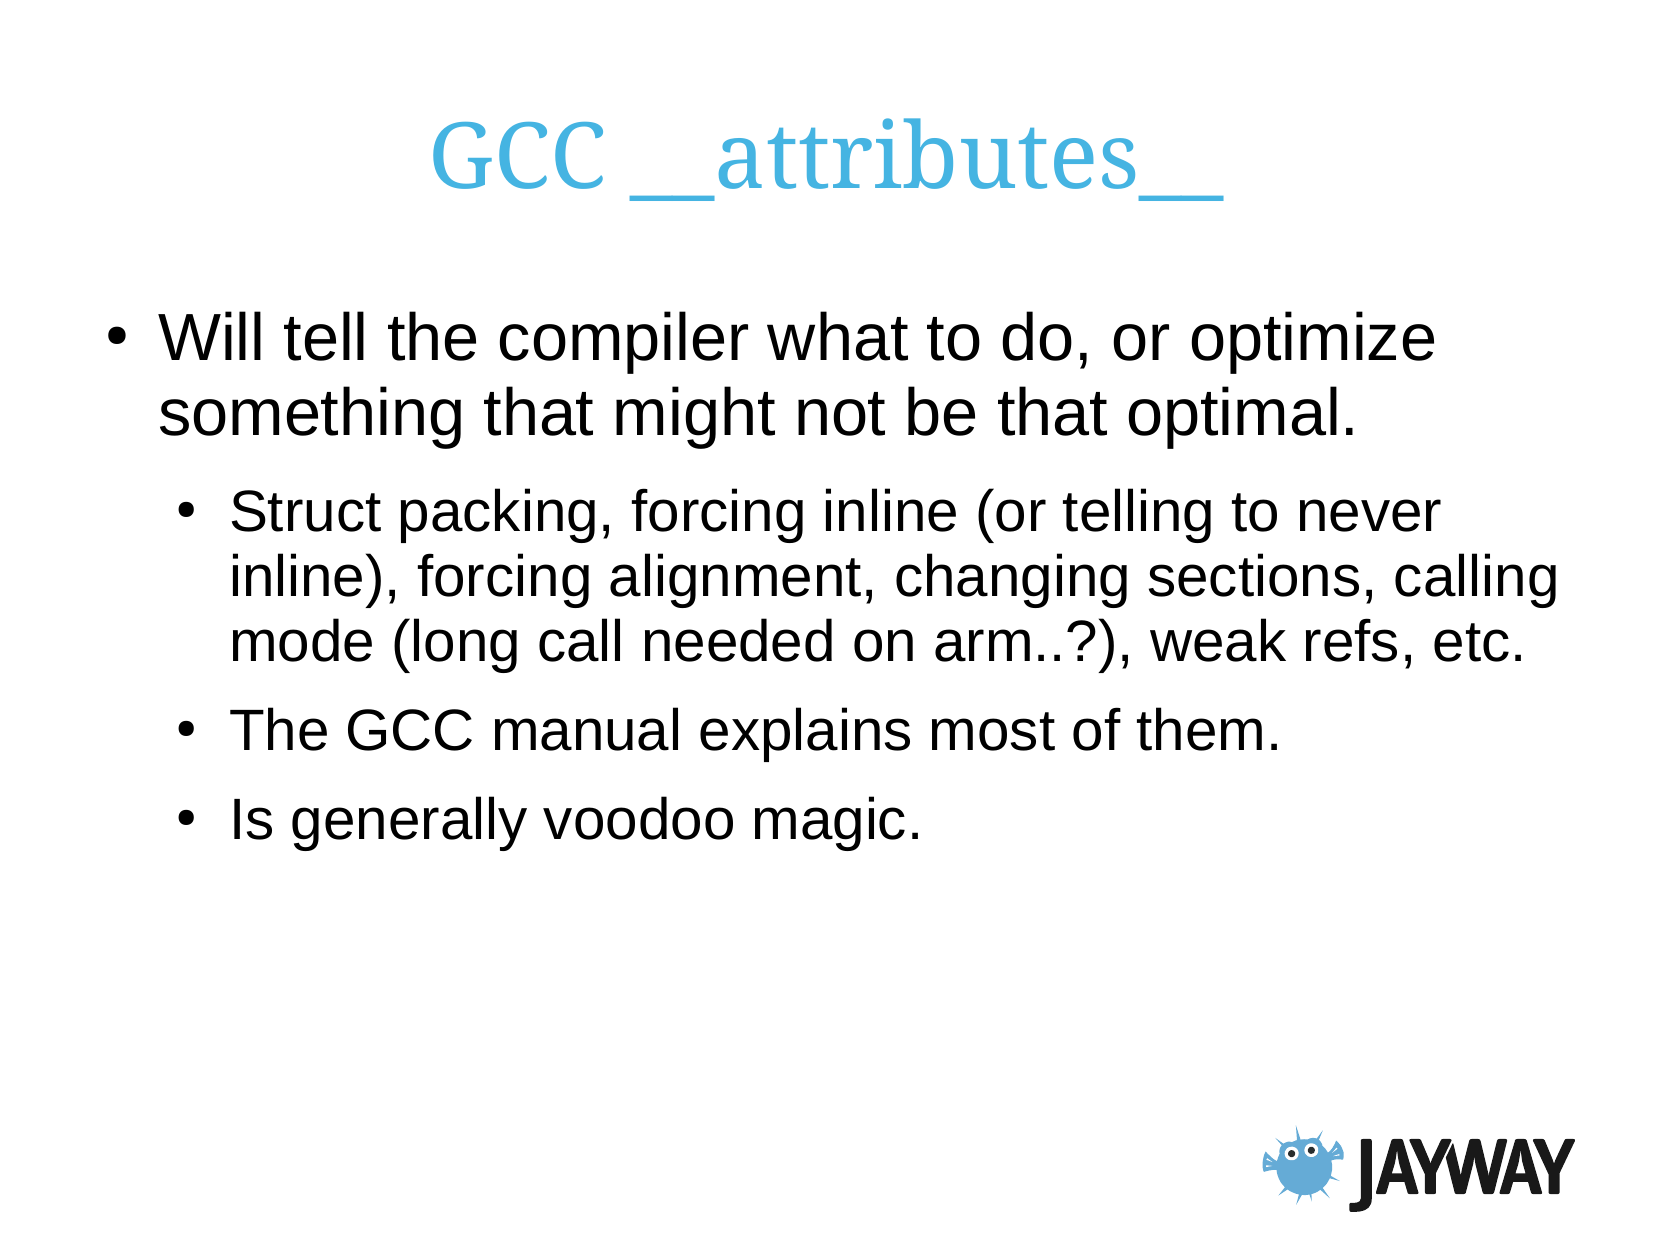

# GCC __attributes__
Will tell the compiler what to do, or optimize something that might not be that optimal.
Struct packing, forcing inline (or telling to never inline), forcing alignment, changing sections, calling mode (long call needed on arm..?), weak refs, etc.
The GCC manual explains most of them.
Is generally voodoo magic.